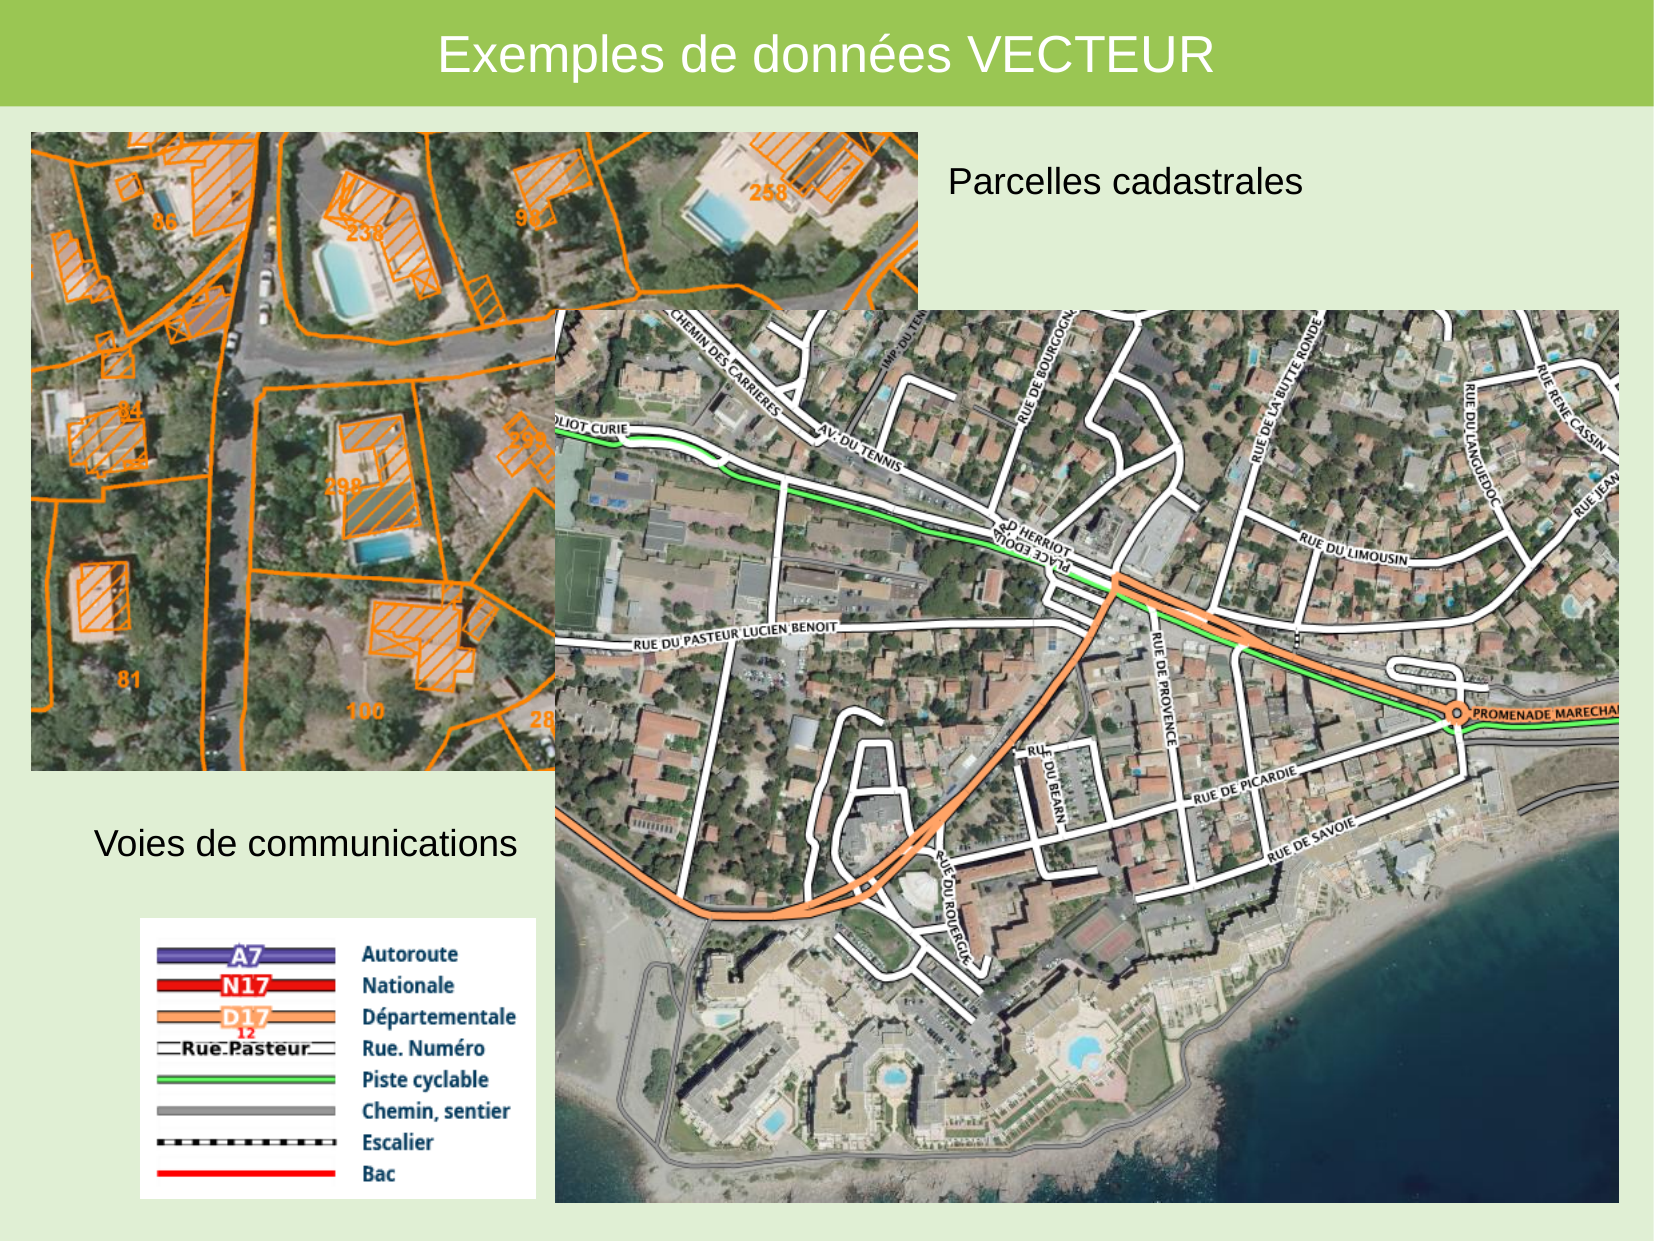

# Exemples de données VECTEUR
Parcelles cadastrales
Voies de communications